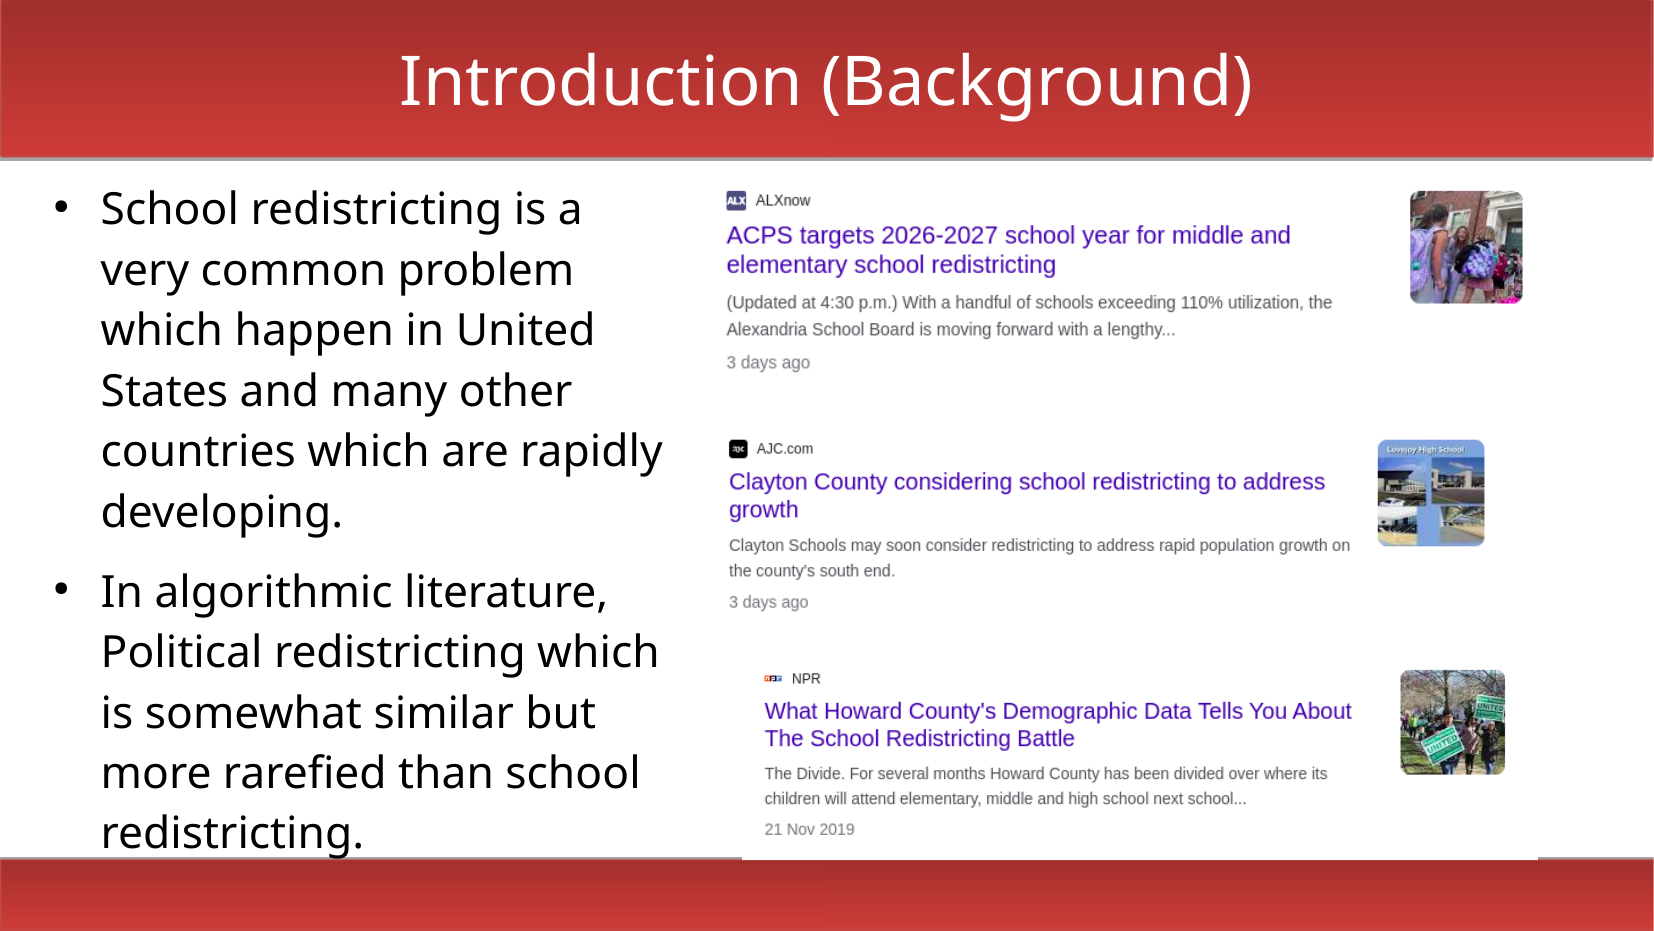

# Introduction (Background)
School redistricting is a very common problem which happen in United States and many other countries which are rapidly developing.
In algorithmic literature, Political redistricting which is somewhat similar but more rarefied than school redistricting.